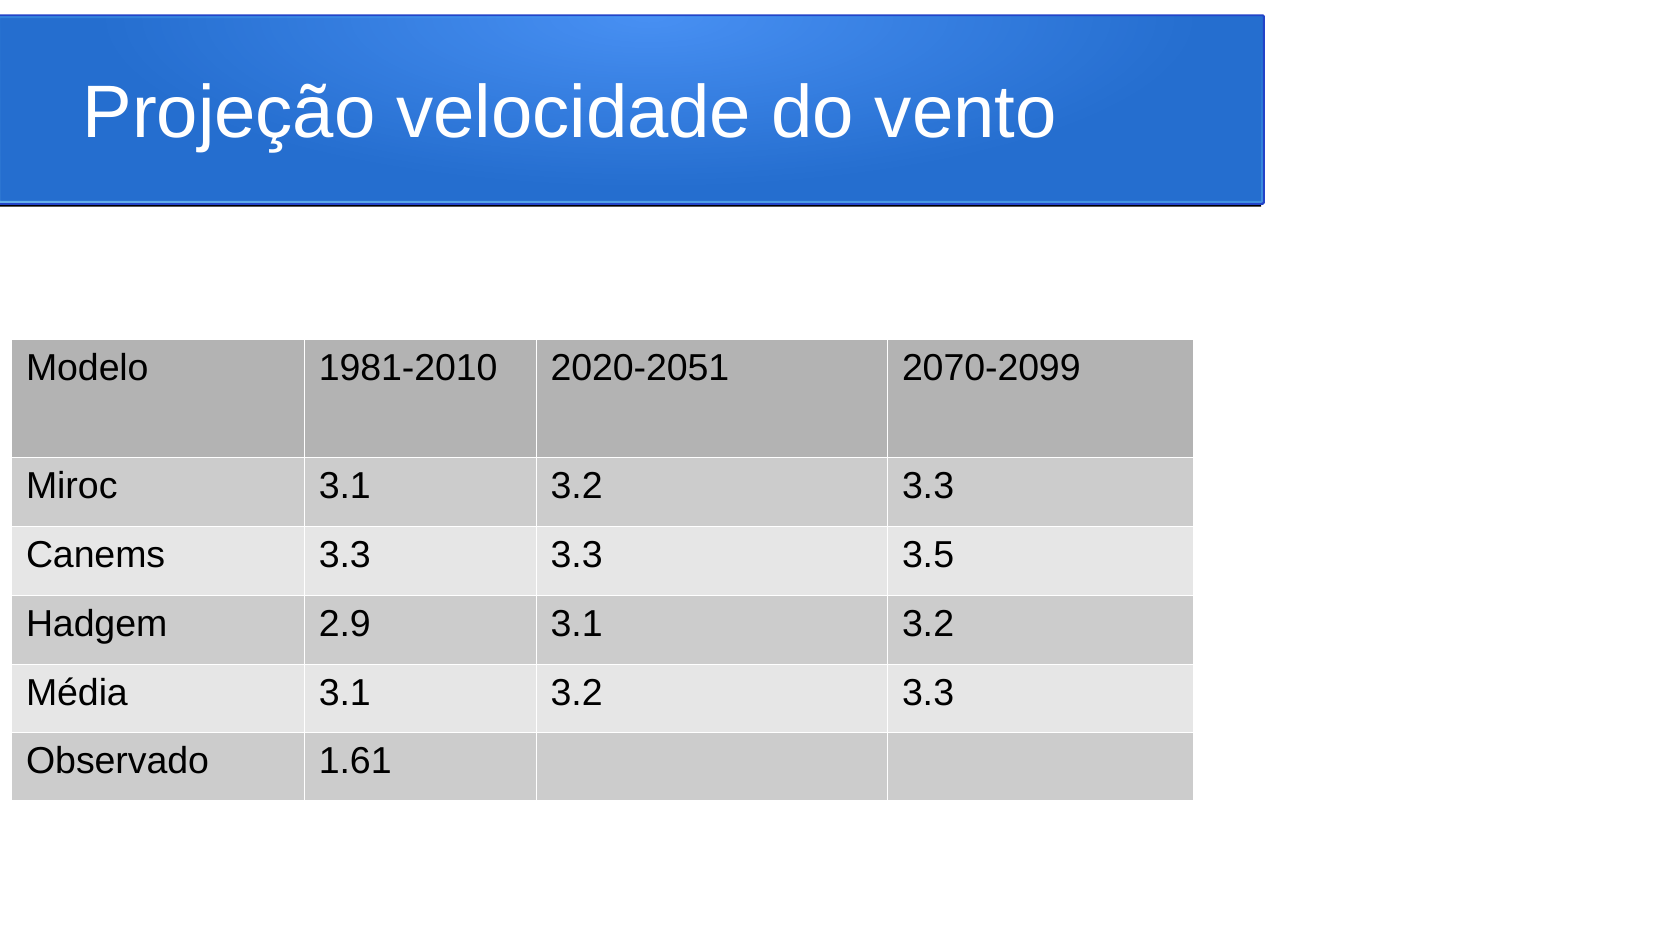

# Projeção velocidade do vento
| Modelo | 1981-2010 | 2020-2051 | 2070-2099 |
| --- | --- | --- | --- |
| Miroc | 3.1 | 3.2 | 3.3 |
| Canems | 3.3 | 3.3 | 3.5 |
| Hadgem | 2.9 | 3.1 | 3.2 |
| Média | 3.1 | 3.2 | 3.3 |
| Observado | 1.61 | | |